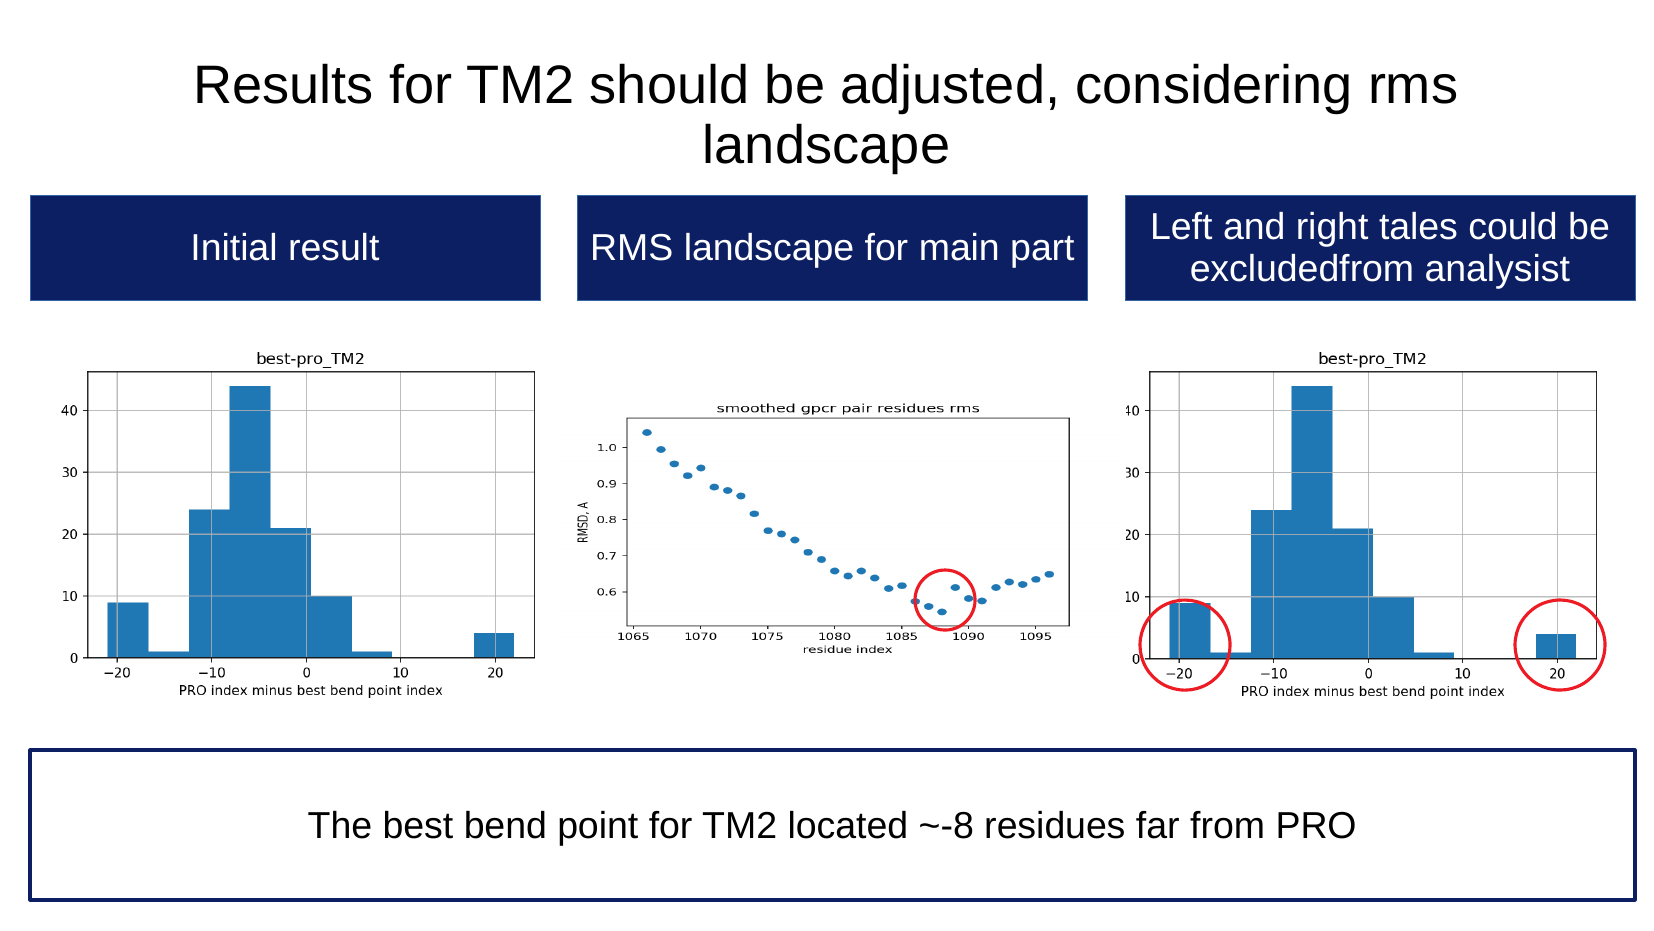

# Results for TM2 should be adjusted, considering rms landscape
Initial result
RMS landscape for main part
Left and right tales could be
excludedfrom analysist
The best bend point for TM2 located ~-8 residues far from PRO